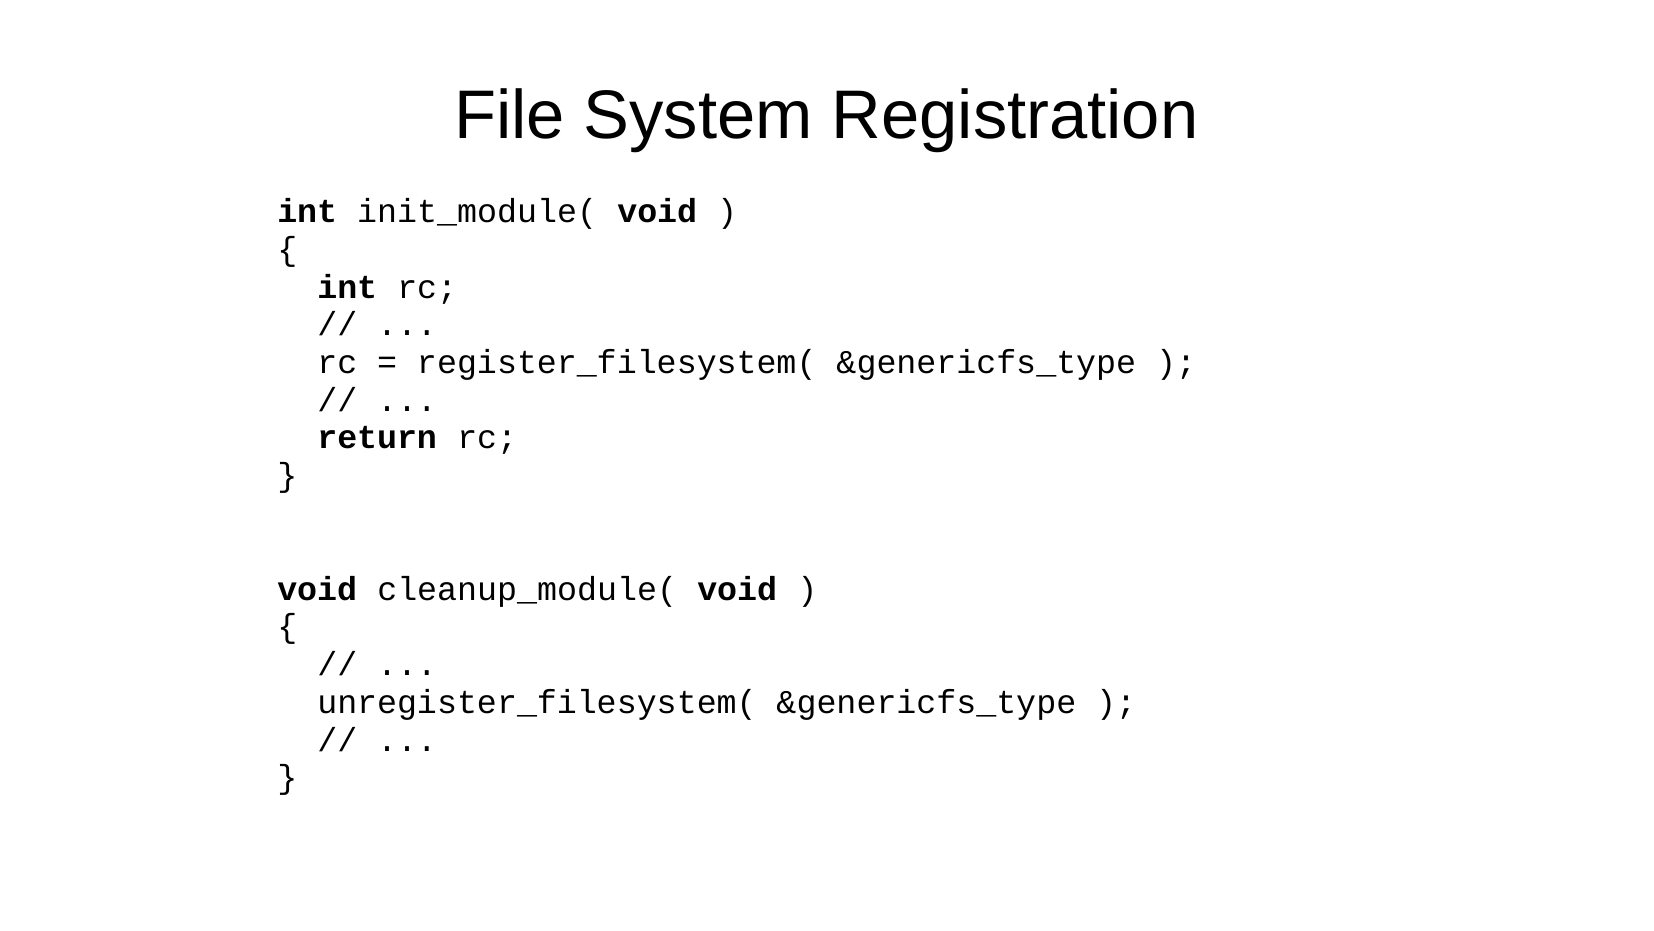

# File System Registration
int init_module( void )
{
 int rc;
 // ...
 rc = register_filesystem( &genericfs_type );
 // ...
 return rc;
}
void cleanup_module( void )
{
 // ...
 unregister_filesystem( &genericfs_type );
 // ...
}